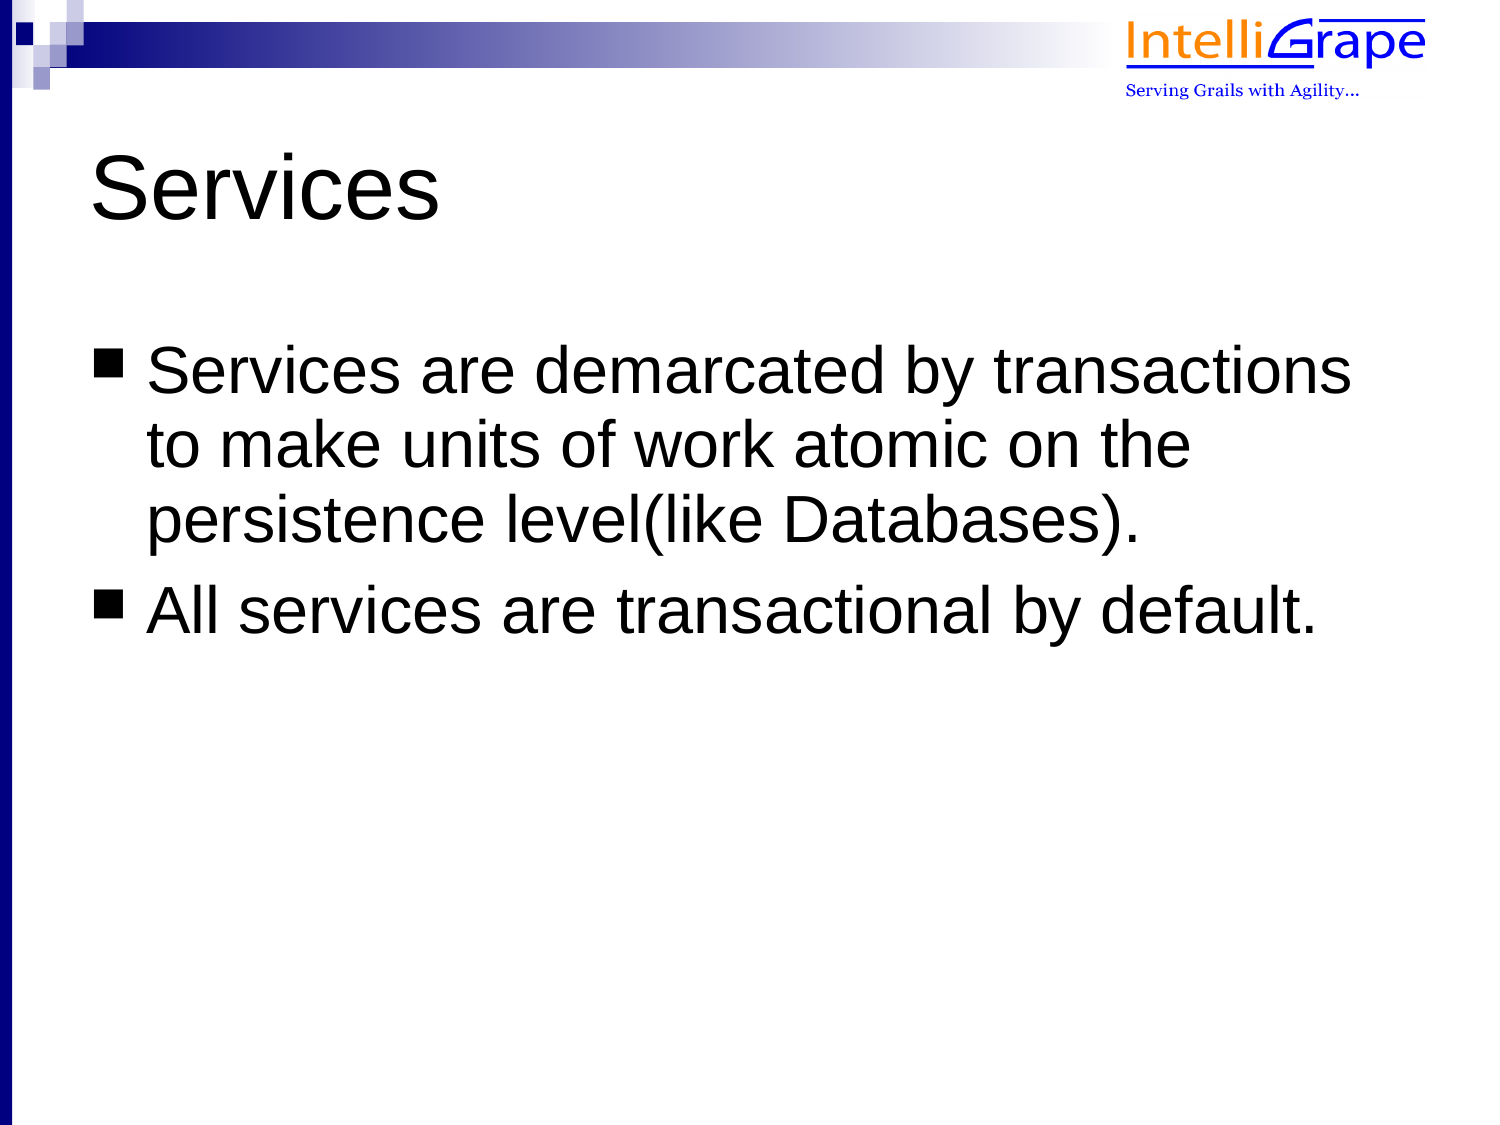

# Services
Services are demarcated by transactions to make units of work atomic on the persistence level(like Databases).
All services are transactional by default.